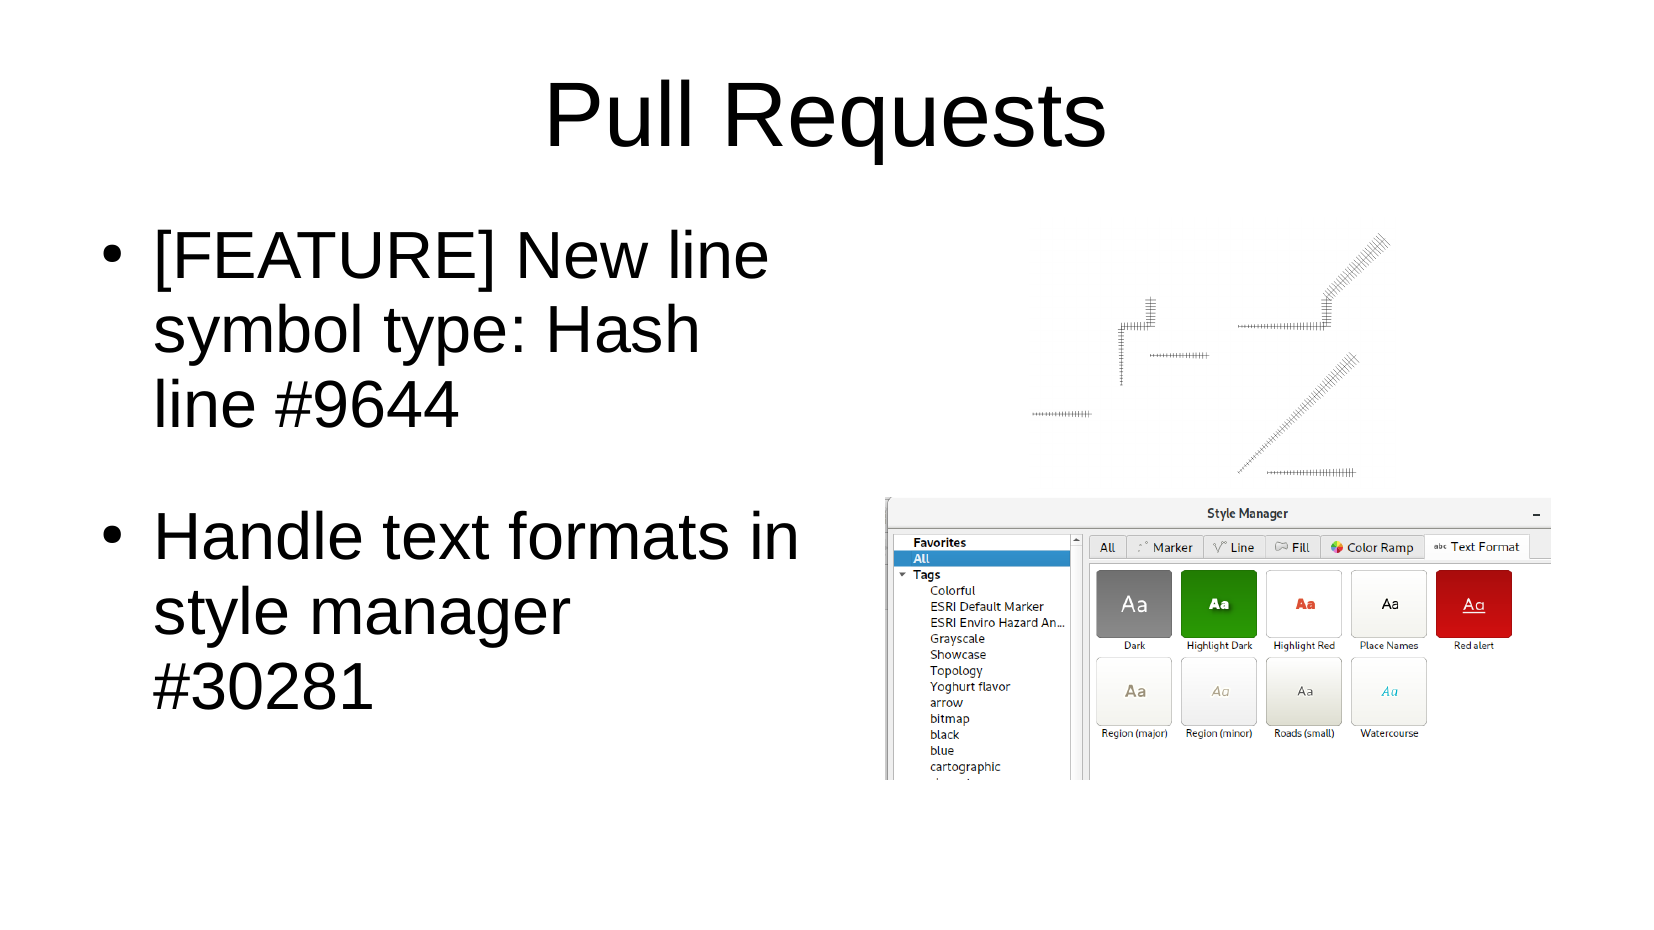

# Pull Requests
[FEATURE] New line symbol type: Hash line #9644
Handle text formats in style manager #30281